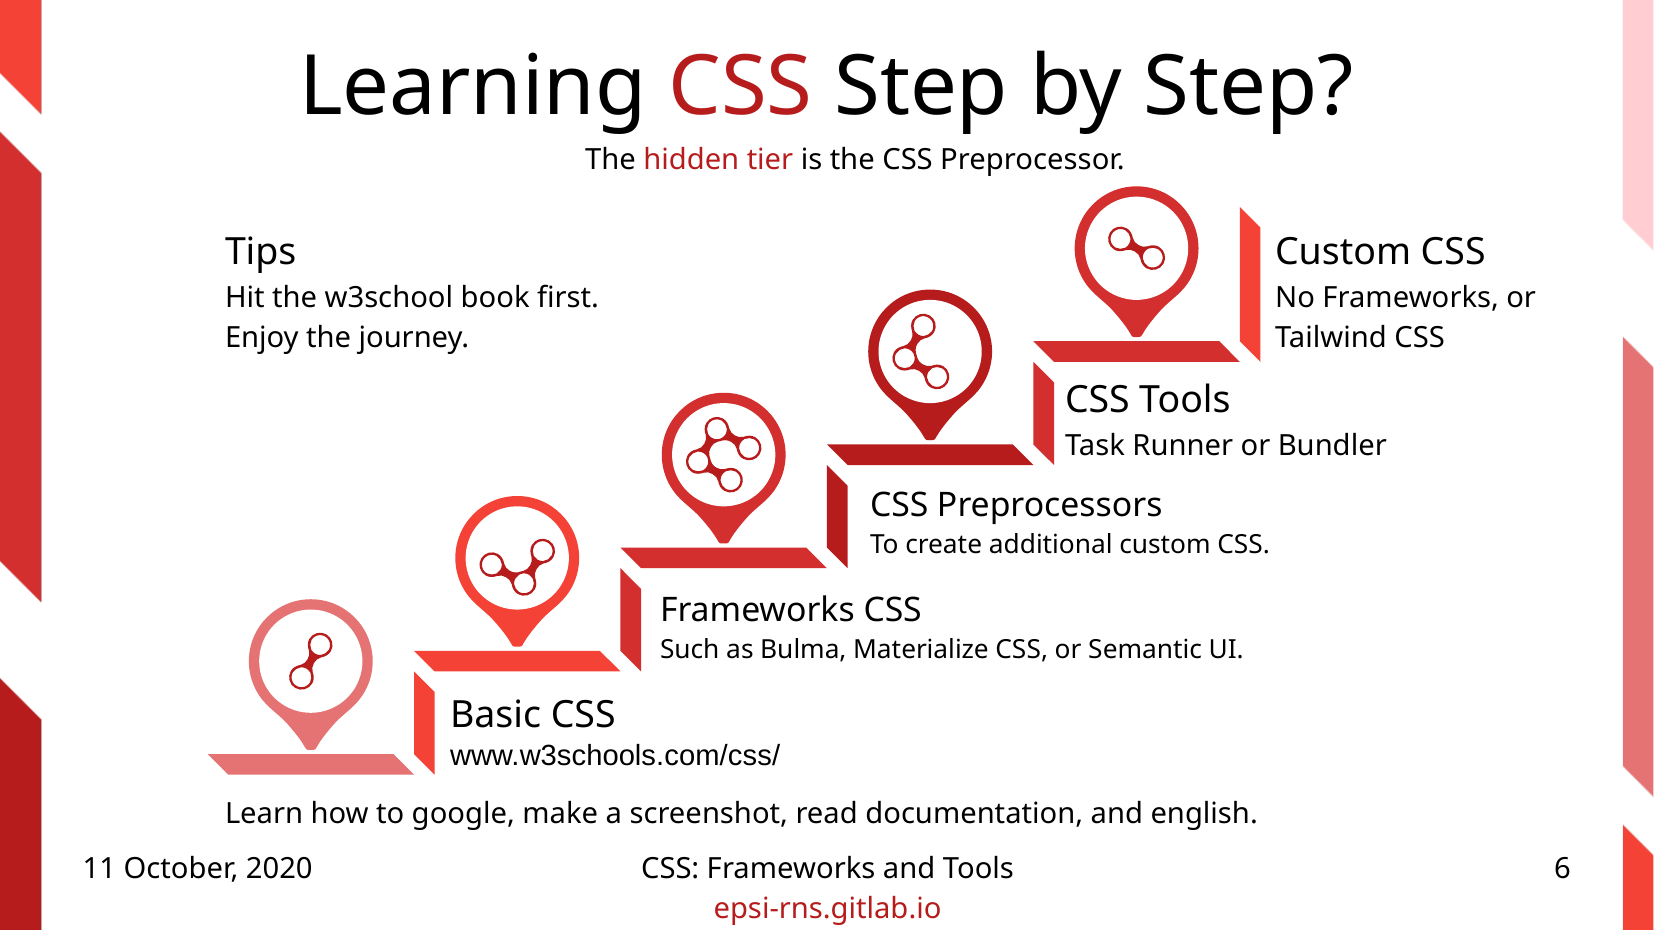

# Learning CSS Step by Step?
The hidden tier is the CSS Preprocessor.
Tips
Hit the w3school book first.
Enjoy the journey.
Custom CSS
No Frameworks, or
Tailwind CSS
CSS Tools
Task Runner or Bundler
CSS Preprocessors
To create additional custom CSS.
Frameworks CSS
Such as Bulma, Materialize CSS, or Semantic UI.
Basic CSS
www.w3schools.com/css/
Learn how to google, make a screenshot, read documentation, and english.
11 October, 2020
CSS: Frameworks and Tools
6